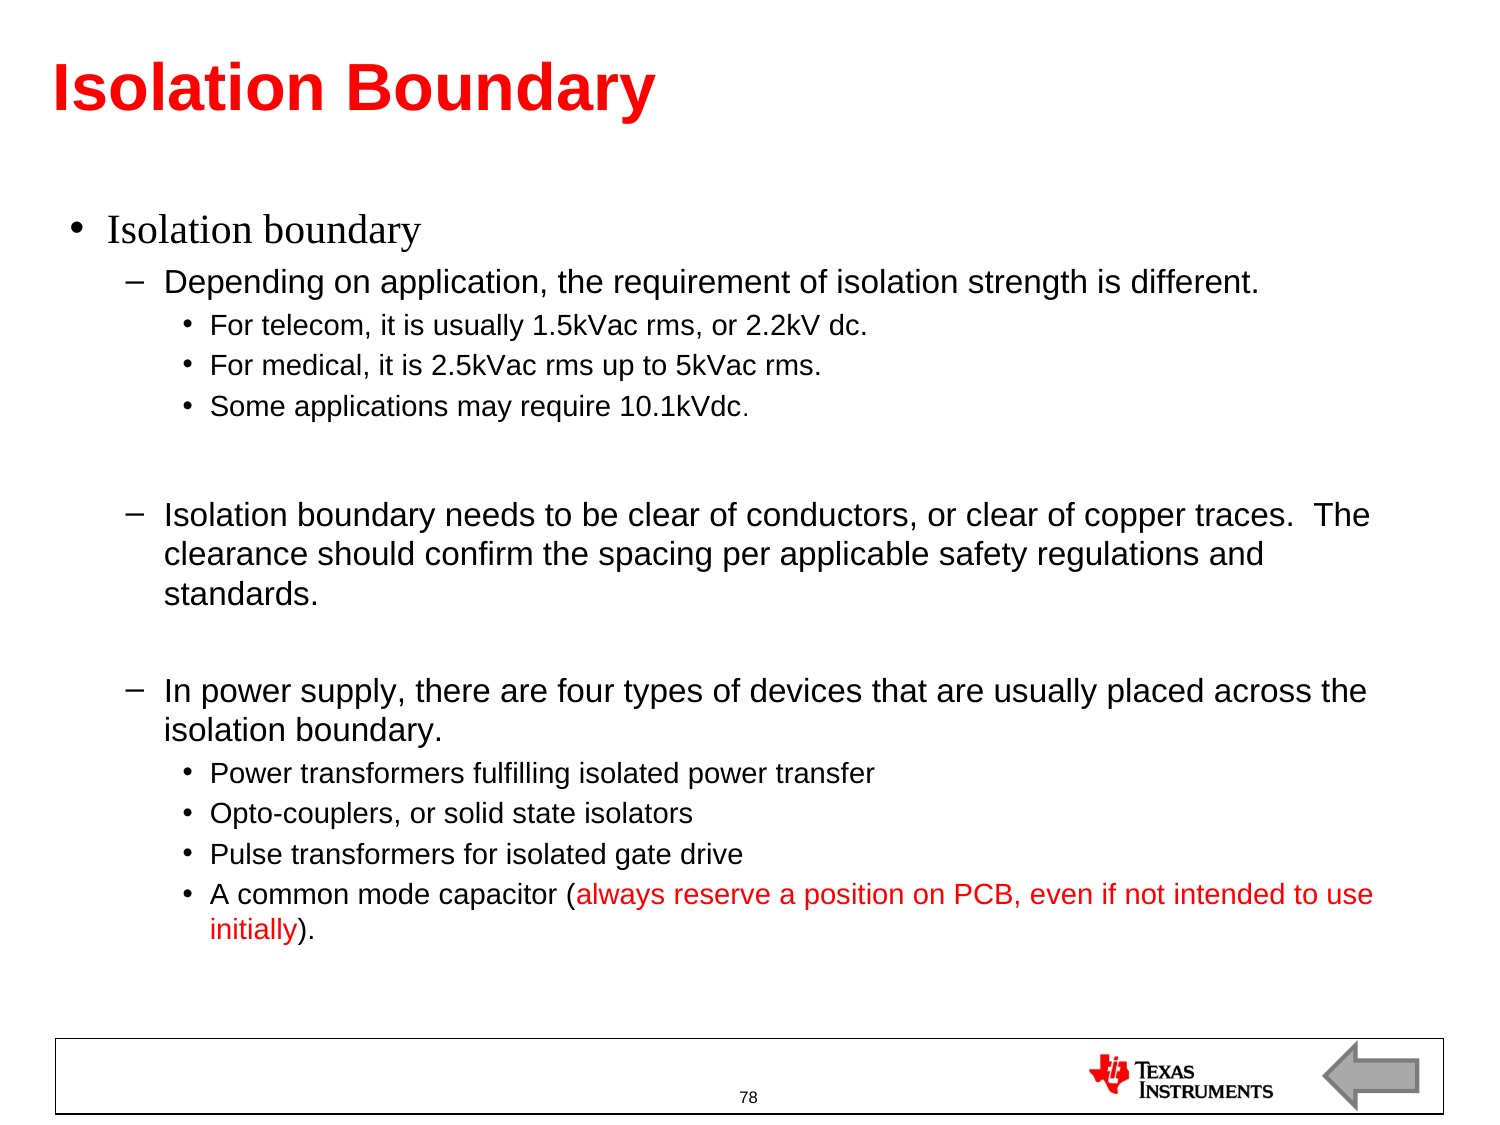

# Isolation Boundary
Isolation boundary
Depending on application, the requirement of isolation strength is different.
For telecom, it is usually 1.5kVac rms, or 2.2kV dc.
For medical, it is 2.5kVac rms up to 5kVac rms.
Some applications may require 10.1kVdc.
Isolation boundary needs to be clear of conductors, or clear of copper traces. The clearance should confirm the spacing per applicable safety regulations and standards.
In power supply, there are four types of devices that are usually placed across the isolation boundary.
Power transformers fulfilling isolated power transfer
Opto-couplers, or solid state isolators
Pulse transformers for isolated gate drive
A common mode capacitor (always reserve a position on PCB, even if not intended to use initially).